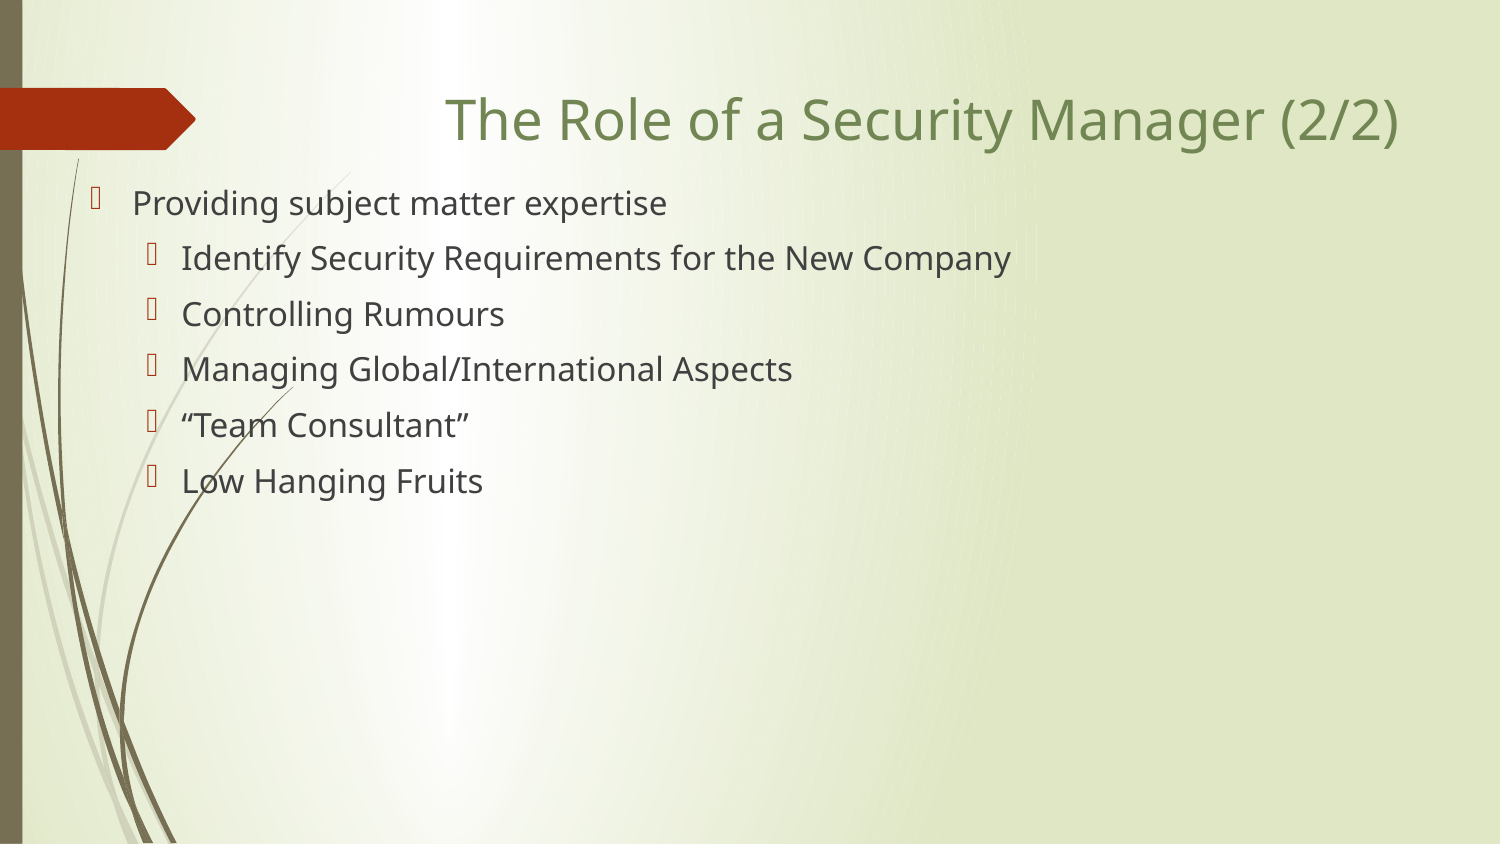

# The Role of a Security Manager (2/2)
Providing subject matter expertise
Identify Security Requirements for the New Company
Controlling Rumours
Managing Global/International Aspects
“Team Consultant”
Low Hanging Fruits